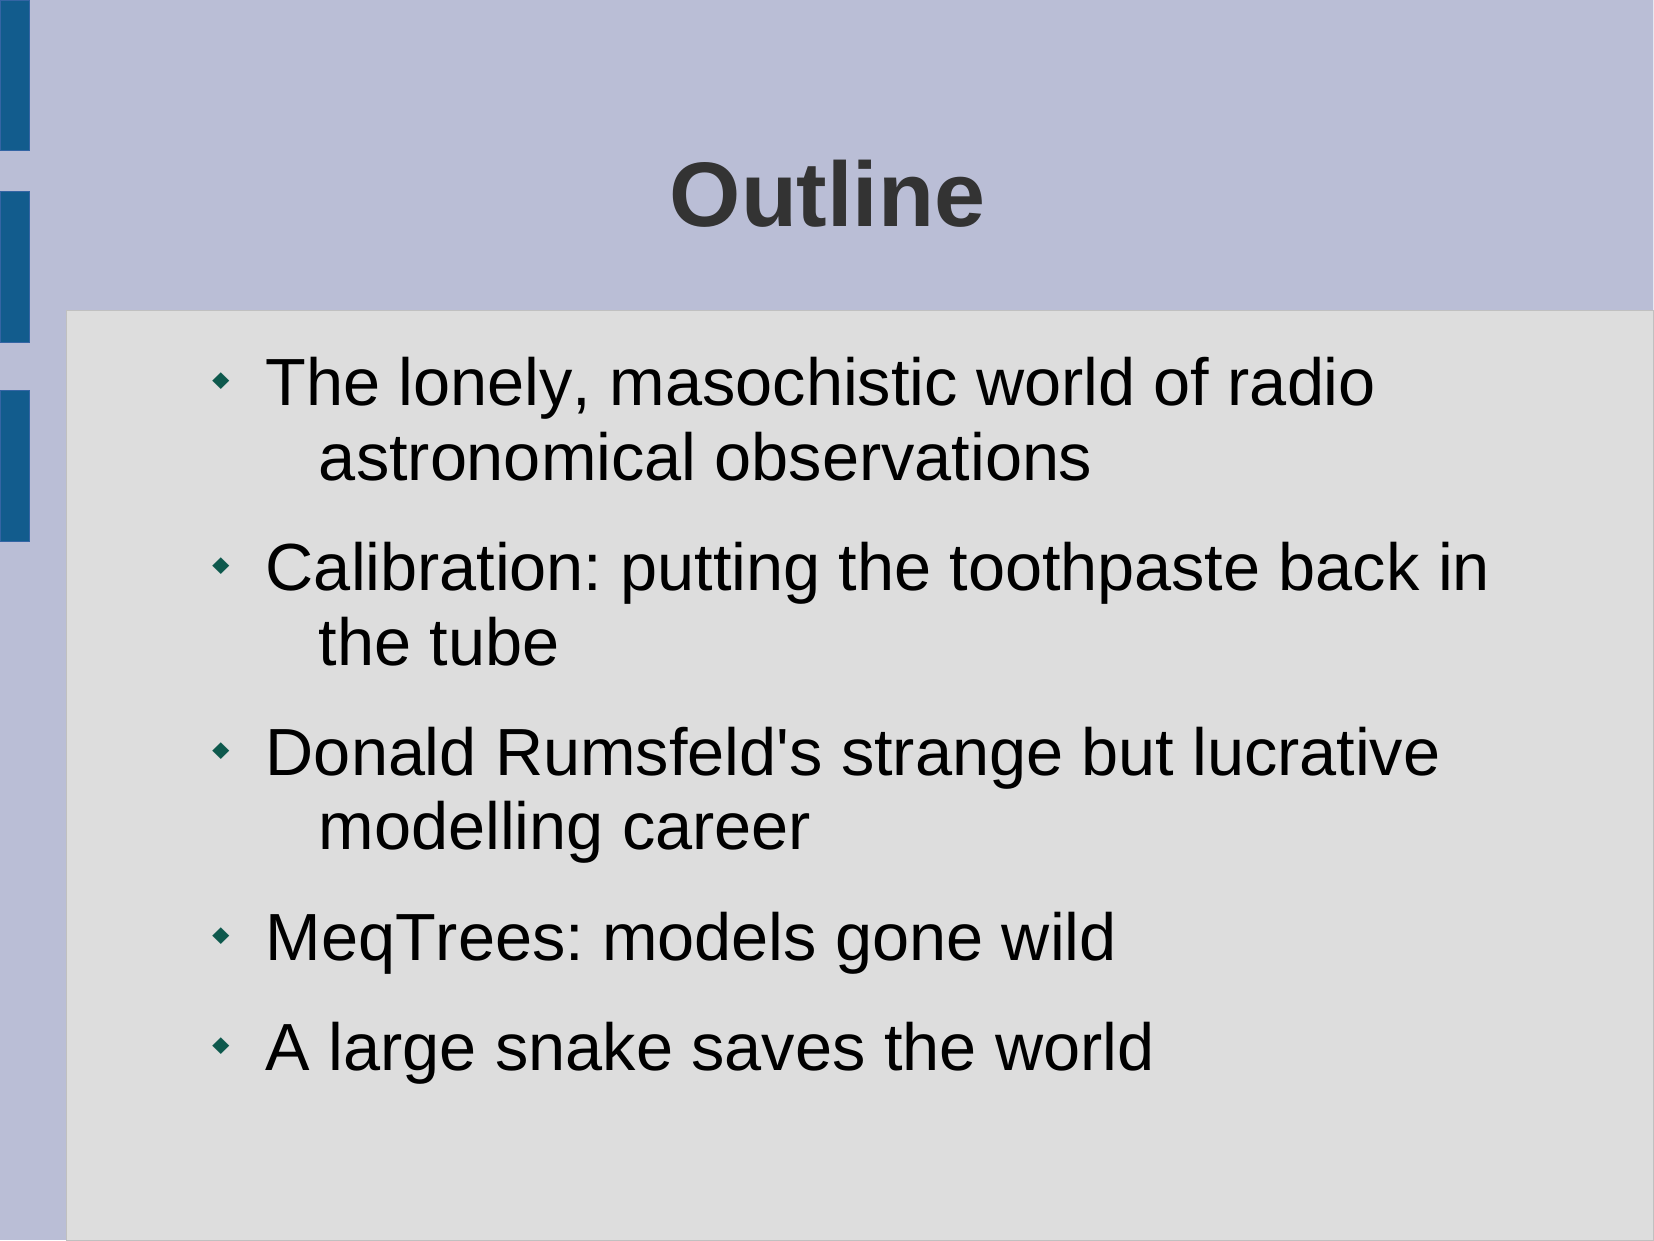

# Outline
The lonely, masochistic world of radio astronomical observations
Calibration: putting the toothpaste back in the tube
Donald Rumsfeld's strange but lucrative modelling career
MeqTrees: models gone wild
A large snake saves the world